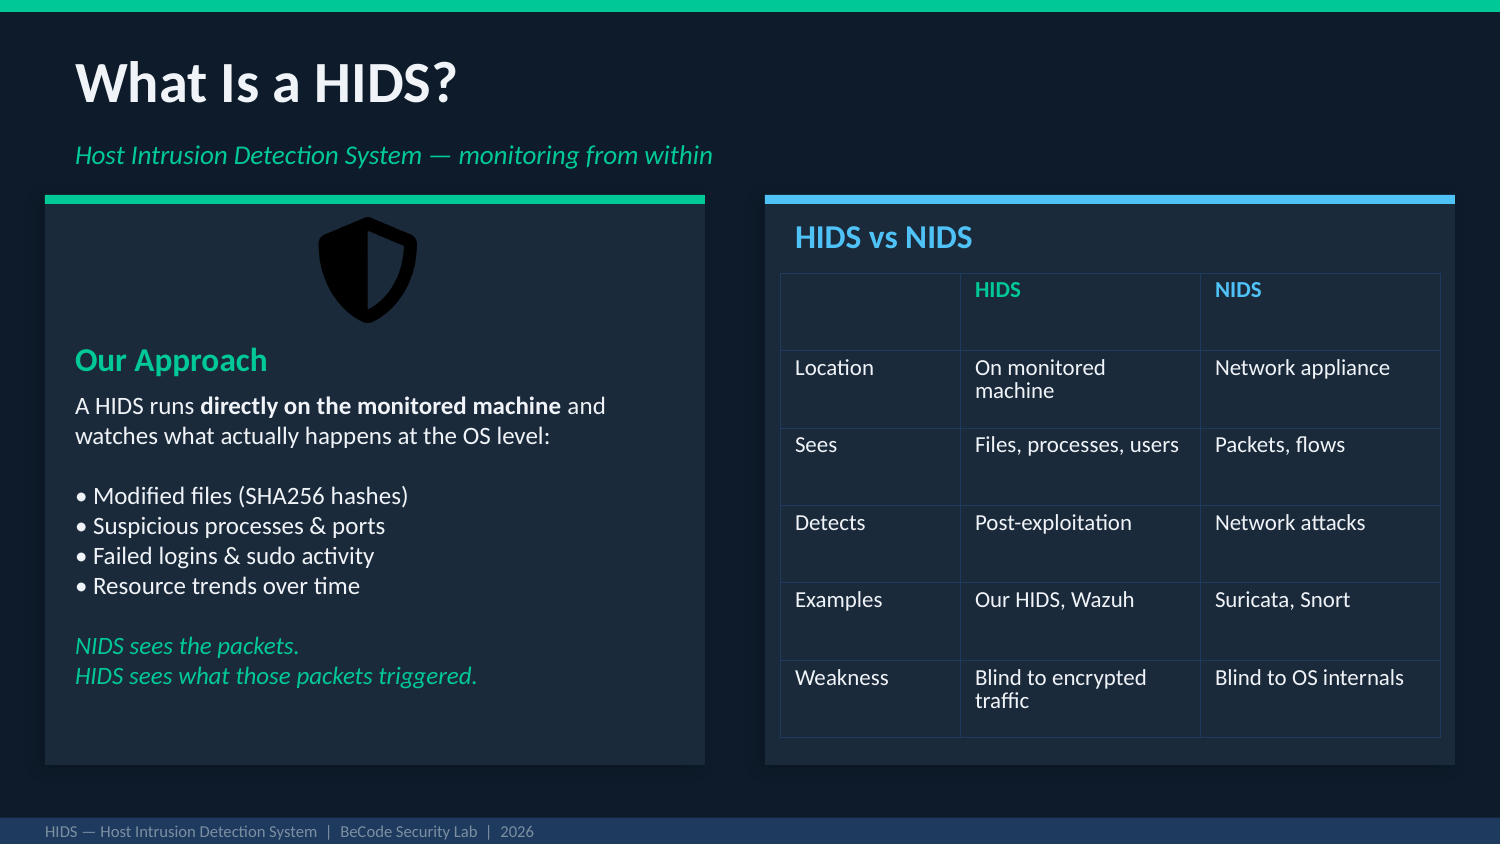

What Is a HIDS?
Host Intrusion Detection System — monitoring from within
HIDS vs NIDS
| | HIDS | NIDS |
| --- | --- | --- |
| Location | On monitored machine | Network appliance |
| Sees | Files, processes, users | Packets, flows |
| Detects | Post-exploitation | Network attacks |
| Examples | Our HIDS, Wazuh | Suricata, Snort |
| Weakness | Blind to encrypted traffic | Blind to OS internals |
Our Approach
A HIDS runs directly on the monitored machine and watches what actually happens at the OS level:
• Modified files (SHA256 hashes)
• Suspicious processes & ports
• Failed logins & sudo activity
• Resource trends over time
NIDS sees the packets.
HIDS sees what those packets triggered.
HIDS — Host Intrusion Detection System | BeCode Security Lab | 2026